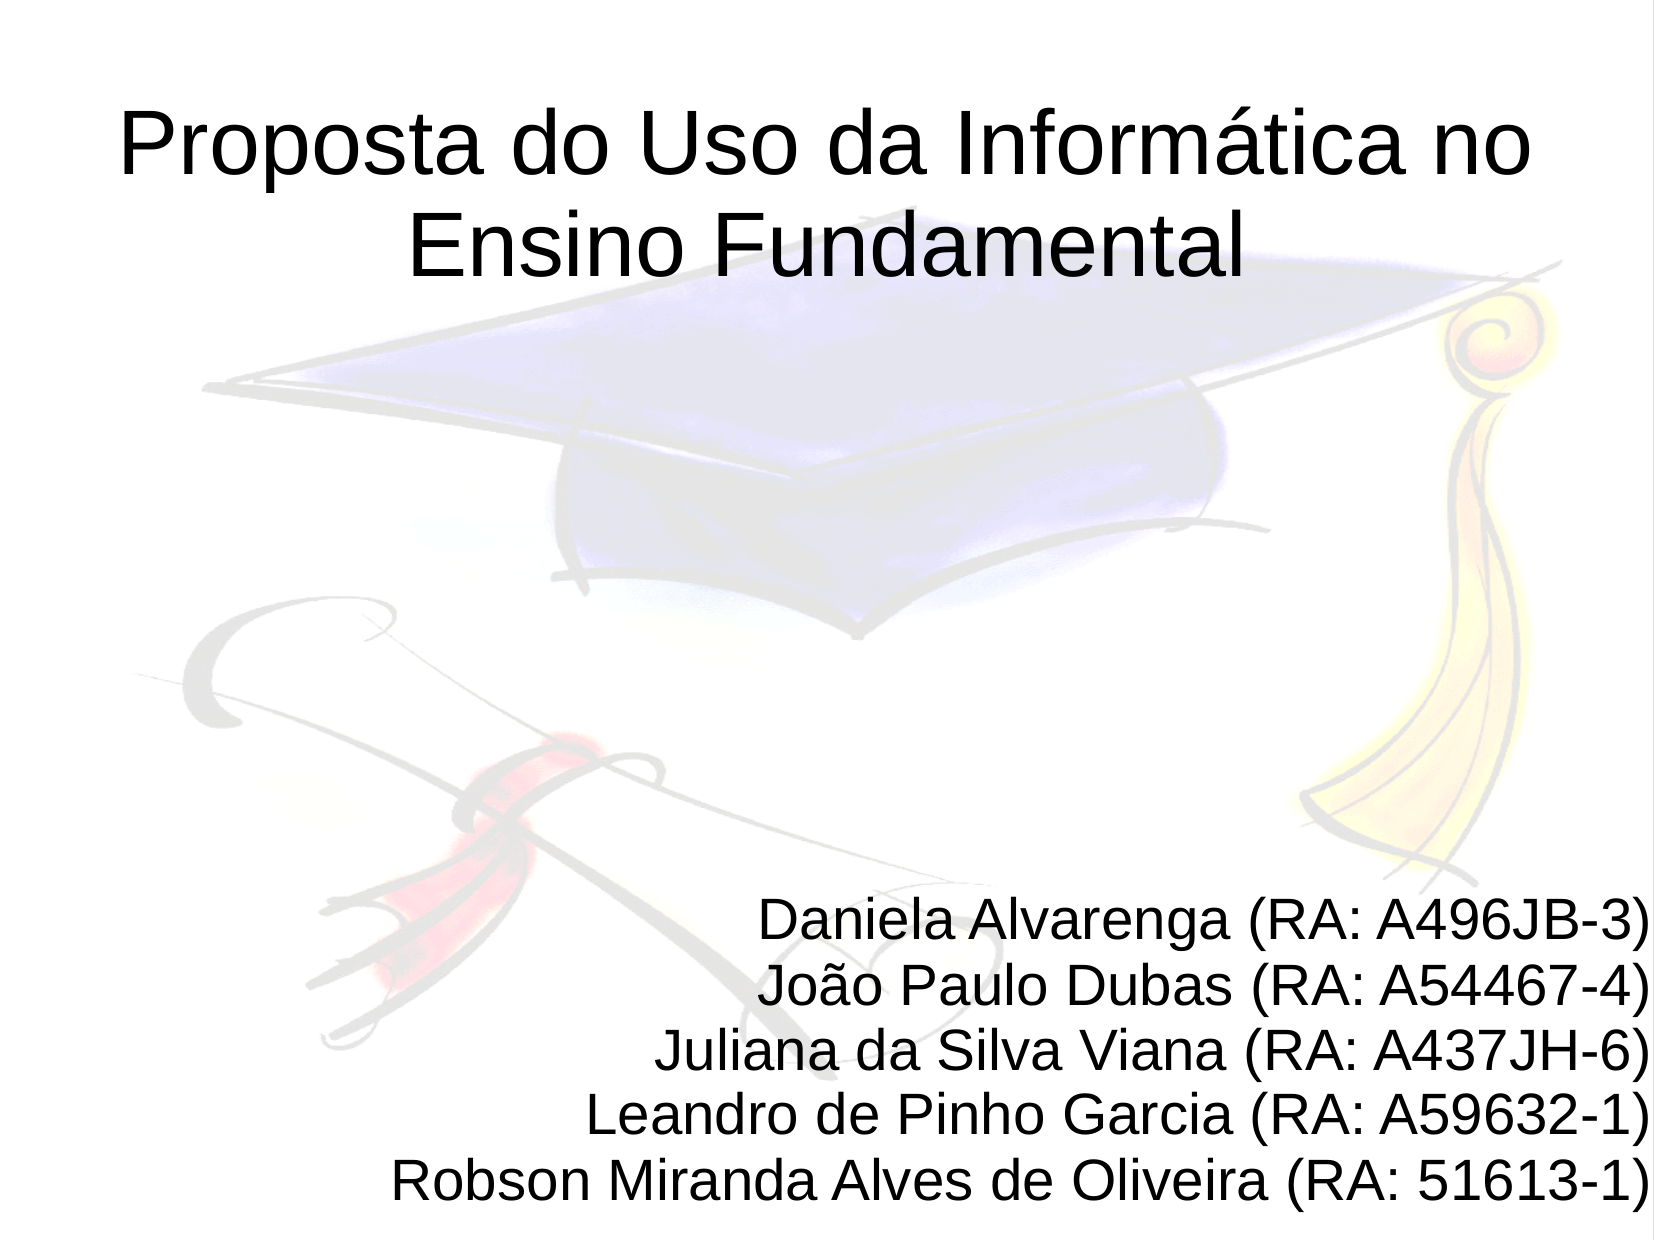

# Proposta do Uso da Informática no Ensino Fundamental
Daniela Alvarenga (RA: A496JB-3)
João Paulo Dubas (RA: A54467-4)
Juliana da Silva Viana (RA: A437JH-6)
Leandro de Pinho Garcia (RA: A59632-1)
Robson Miranda Alves de Oliveira (RA: 51613-1)